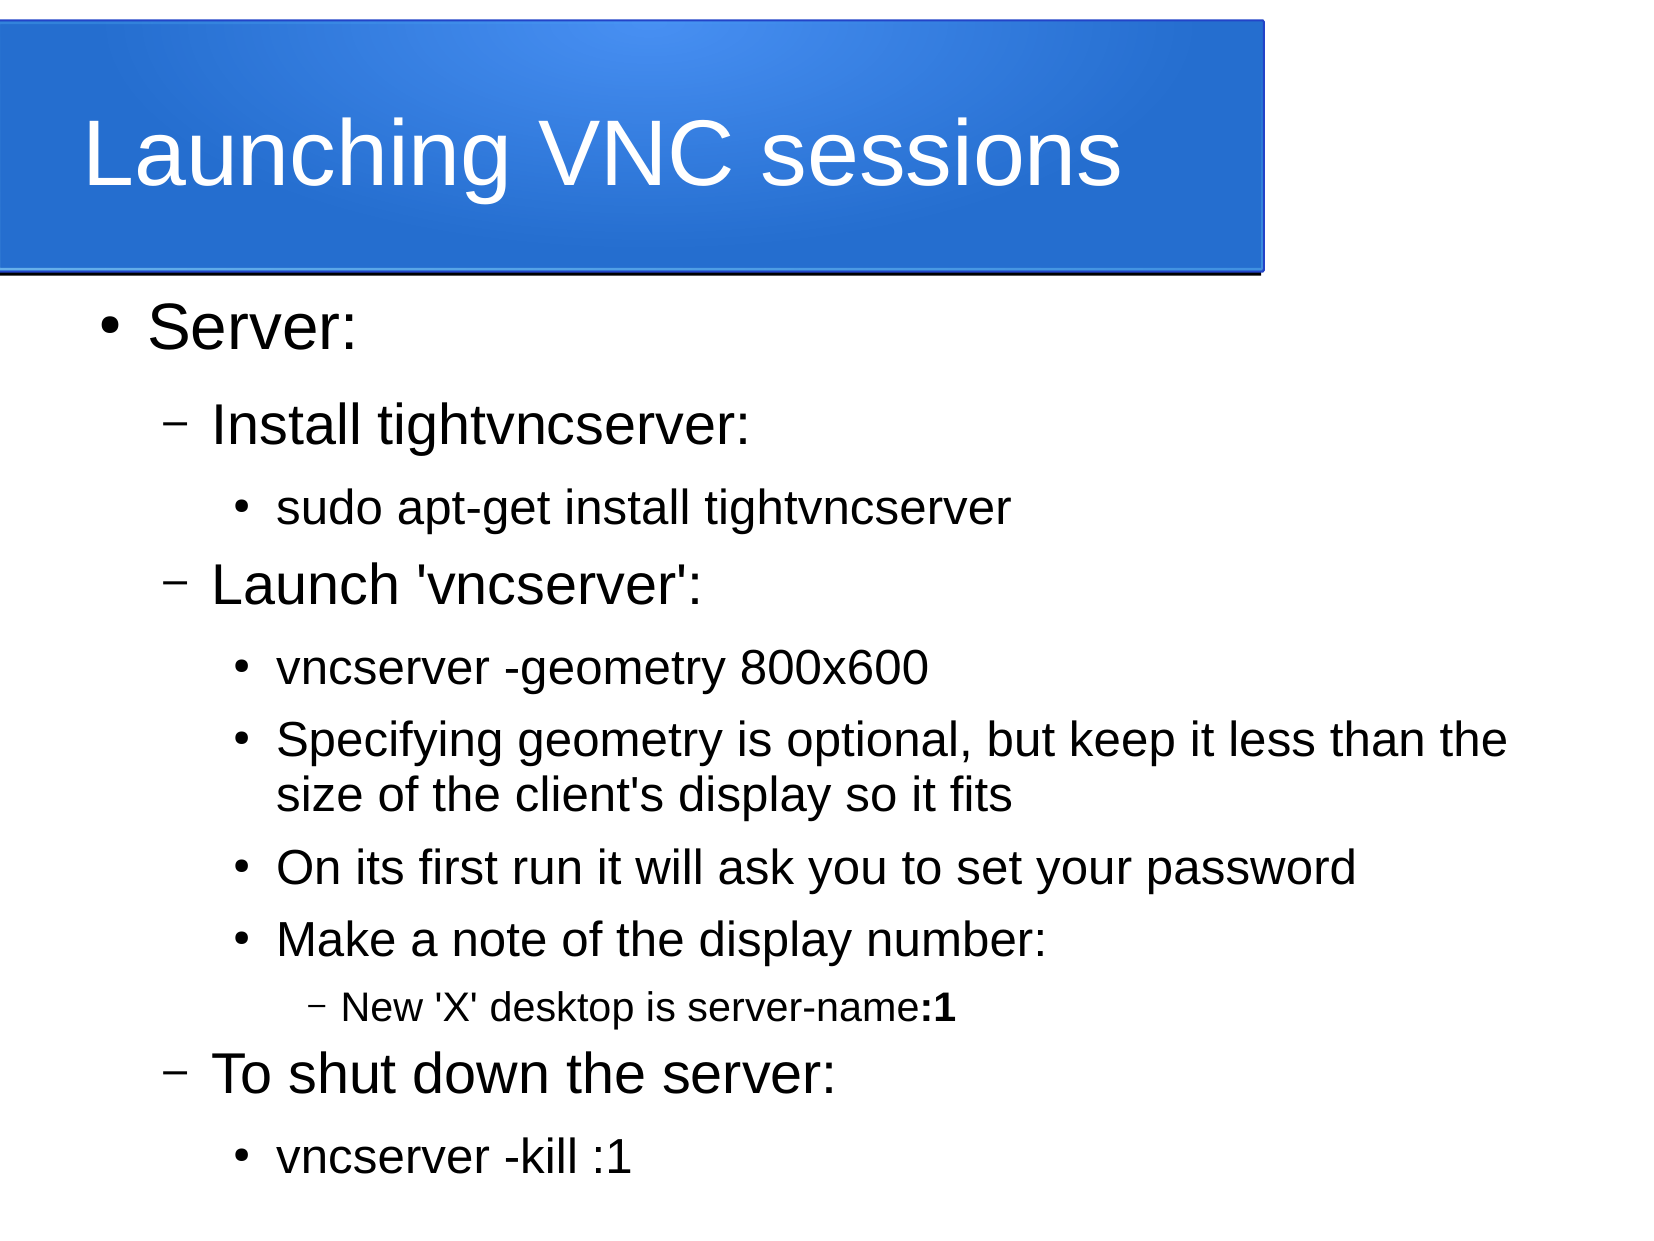

# Launching VNC sessions
Server:
Install tightvncserver:
sudo apt-get install tightvncserver
Launch 'vncserver':
vncserver -geometry 800x600
Specifying geometry is optional, but keep it less than the size of the client's display so it fits
On its first run it will ask you to set your password
Make a note of the display number:
New 'X' desktop is server-name:1
To shut down the server:
vncserver -kill :1